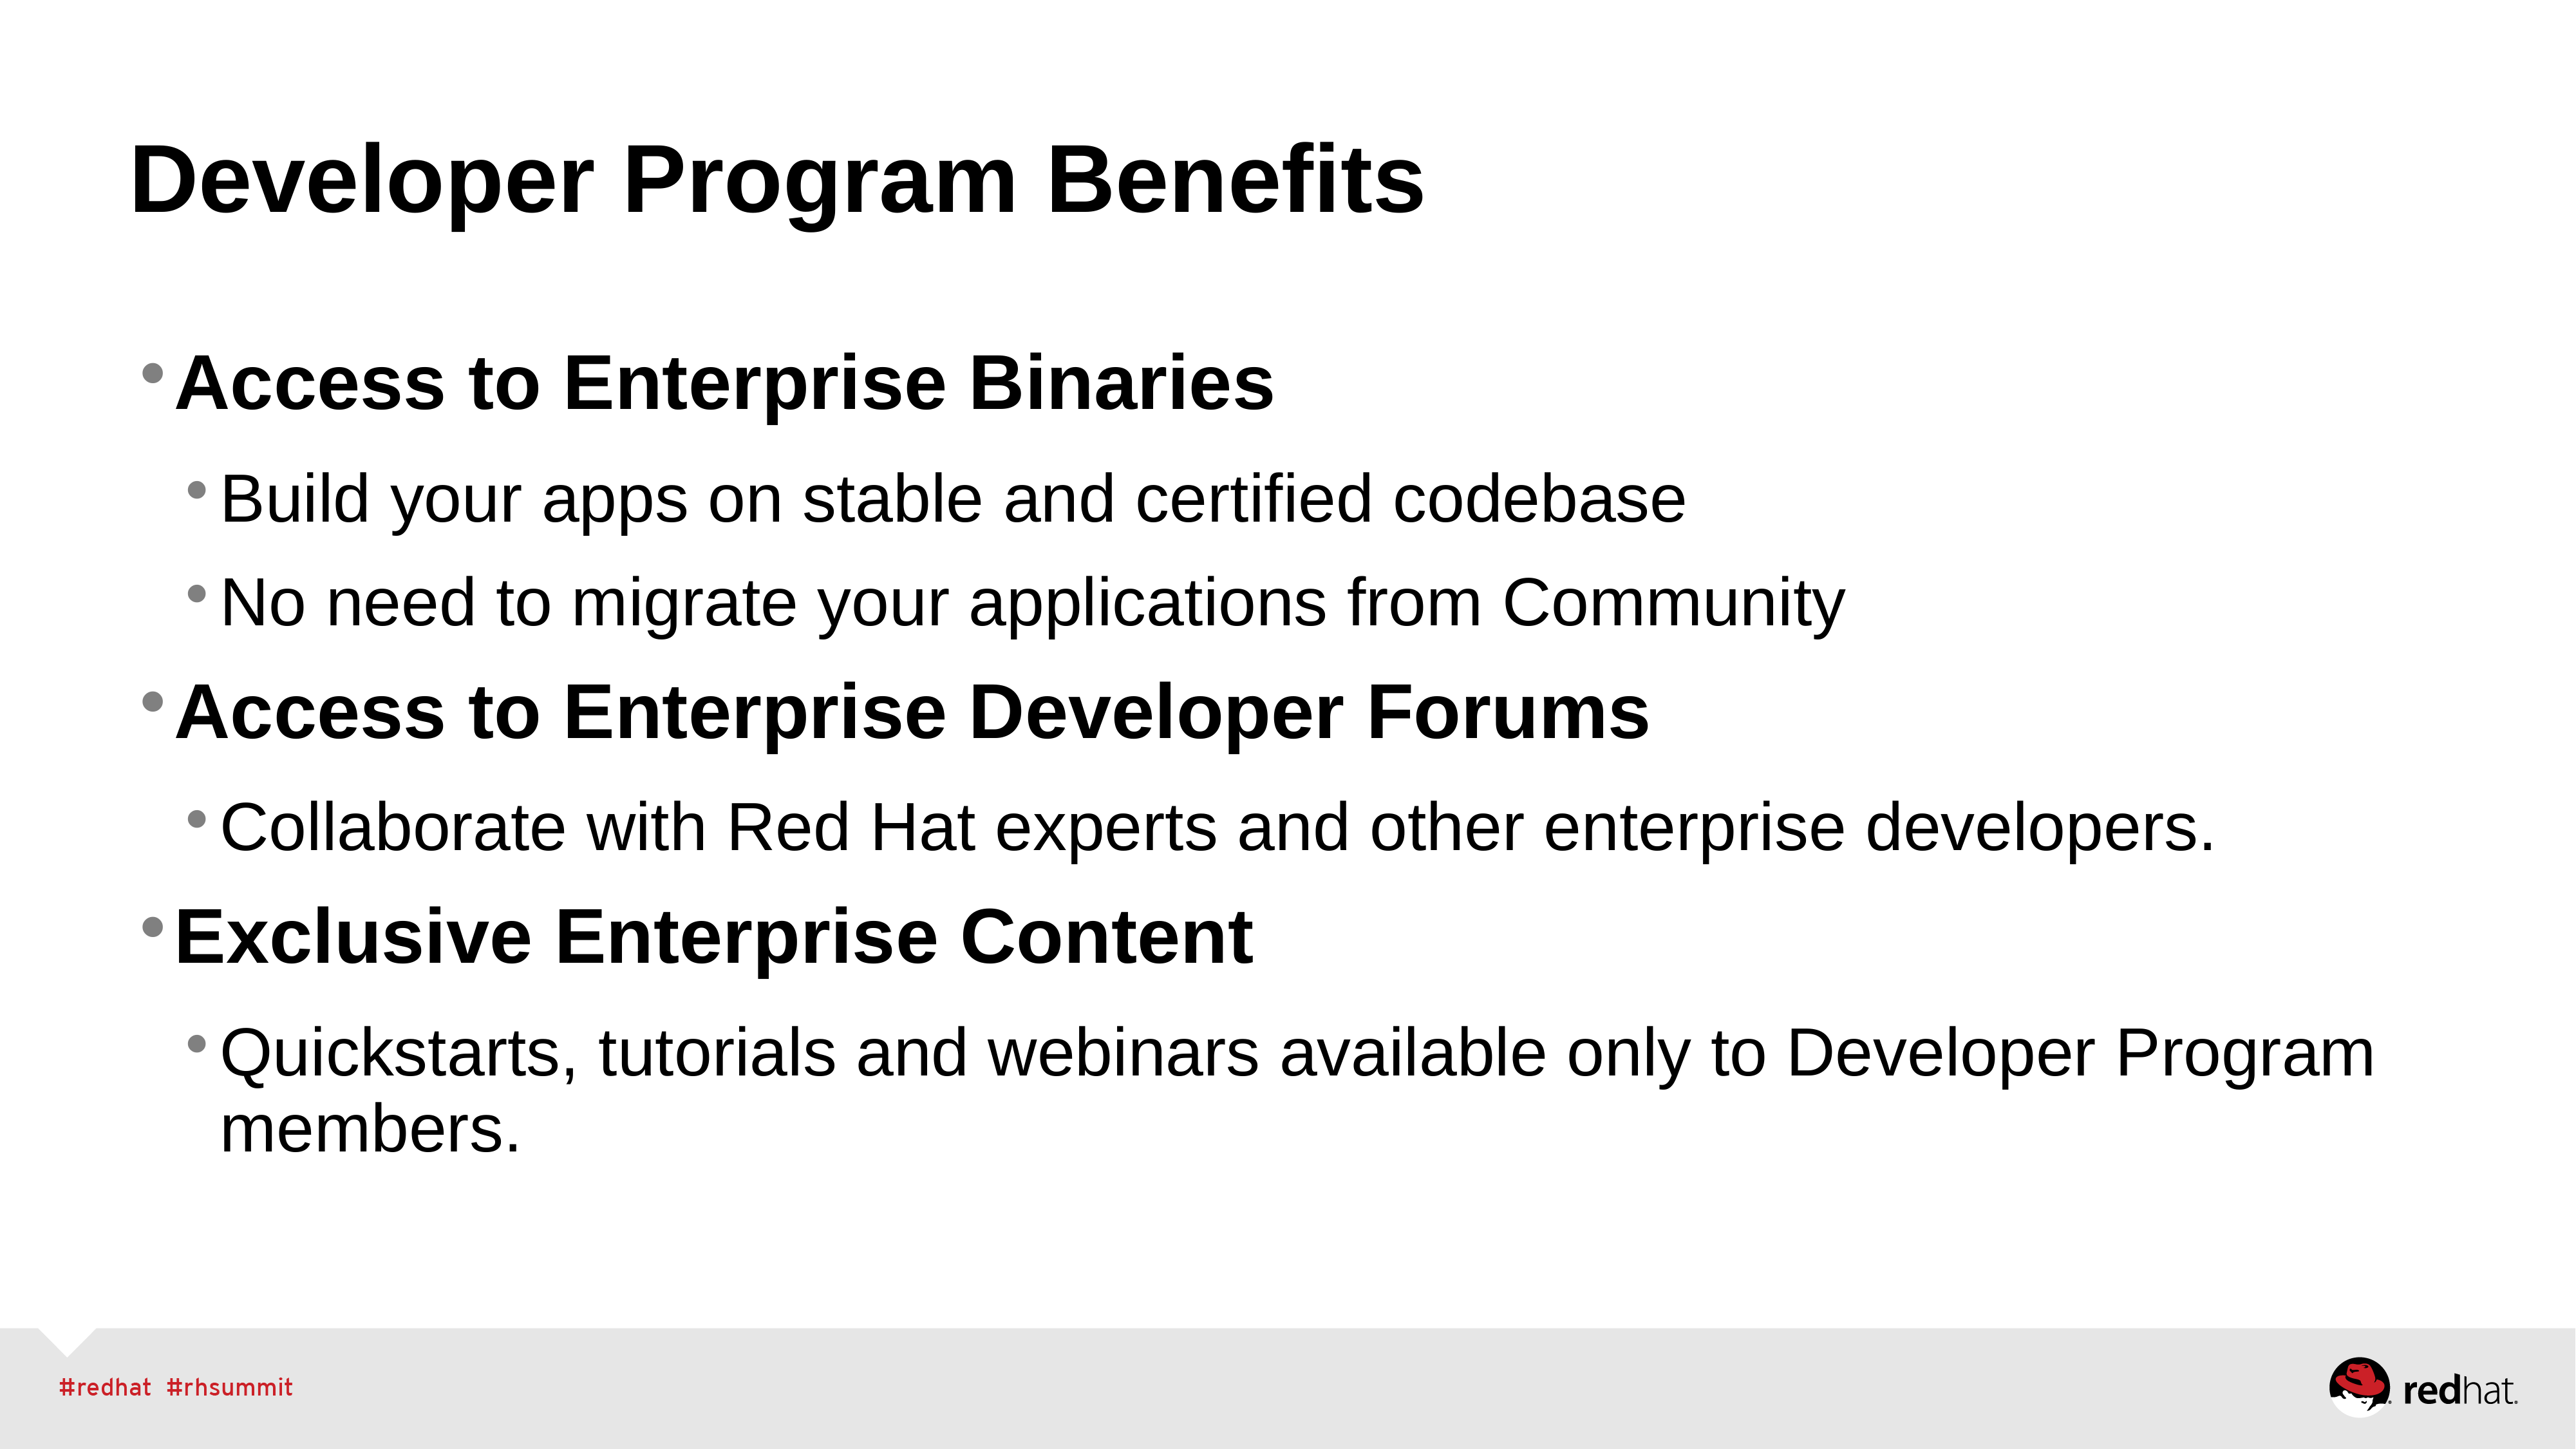

# Developer Program Benefits
Access to Enterprise Binaries
Build your apps on stable and certified codebase
No need to migrate your applications from Community
Access to Enterprise Developer Forums
Collaborate with Red Hat experts and other enterprise developers.
Exclusive Enterprise Content
Quickstarts, tutorials and webinars available only to Developer Program members.